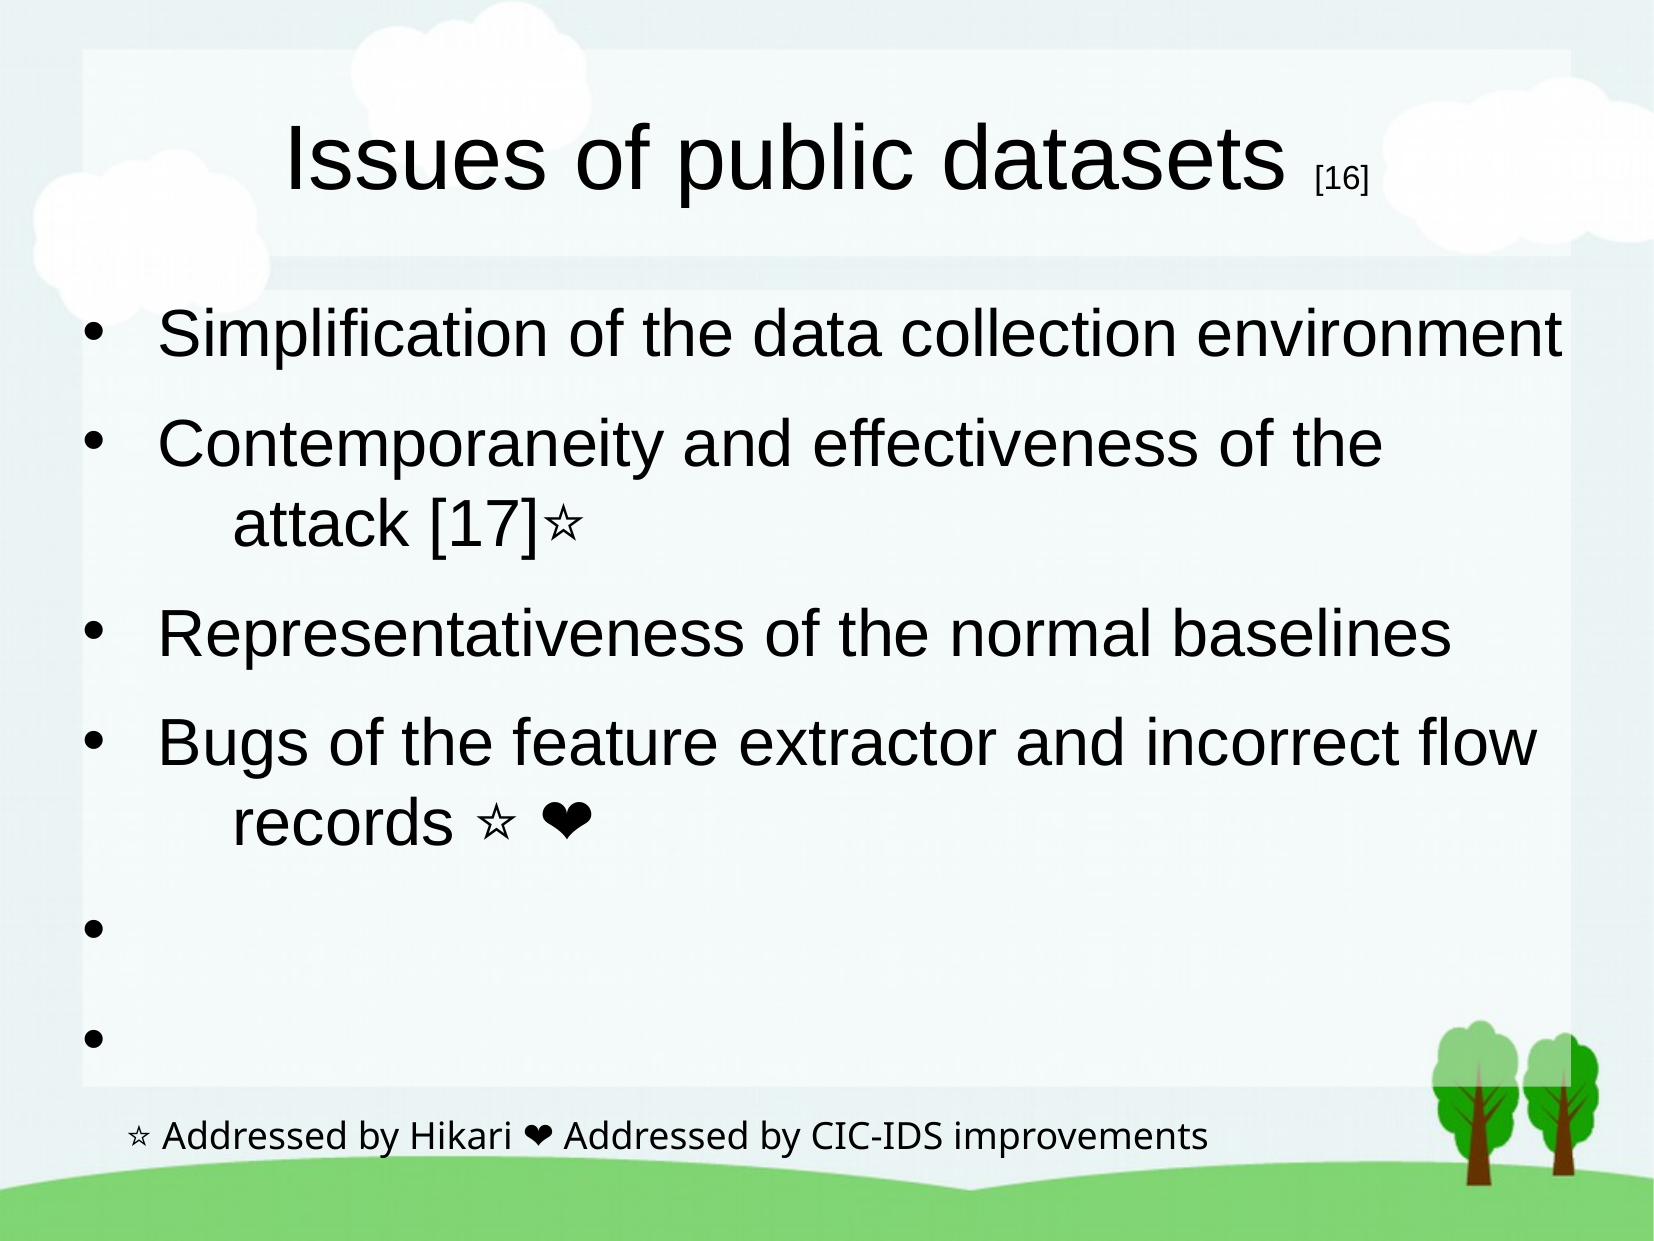

# Issues of public datasets [16]
Simplification of the data collection environment
Contemporaneity and effectiveness of the attack [17]⭐
Representativeness of the normal baselines
Bugs of the feature extractor and incorrect ﬂow records ⭐ ❤️
⭐ Addressed by Hikari ❤️ Addressed by CIC-IDS improvements